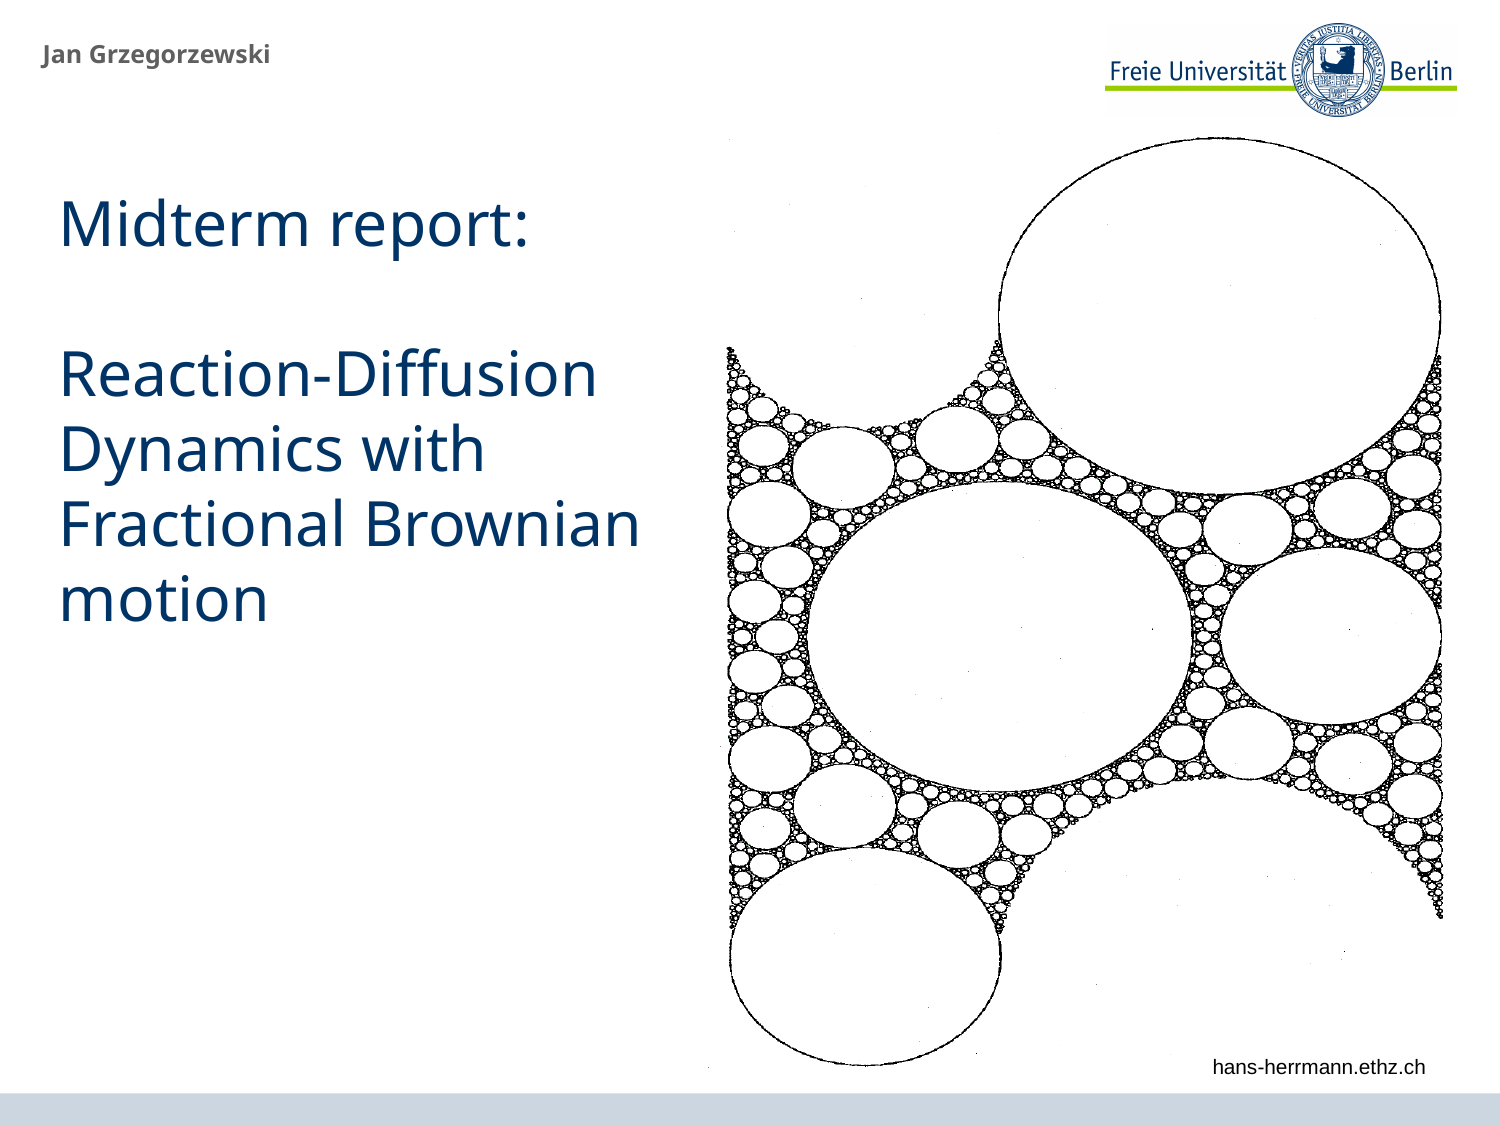

# Midterm report: Reaction-Diffusion Dynamics with Fractional Brownian motion
hans-herrmann.ethz.ch